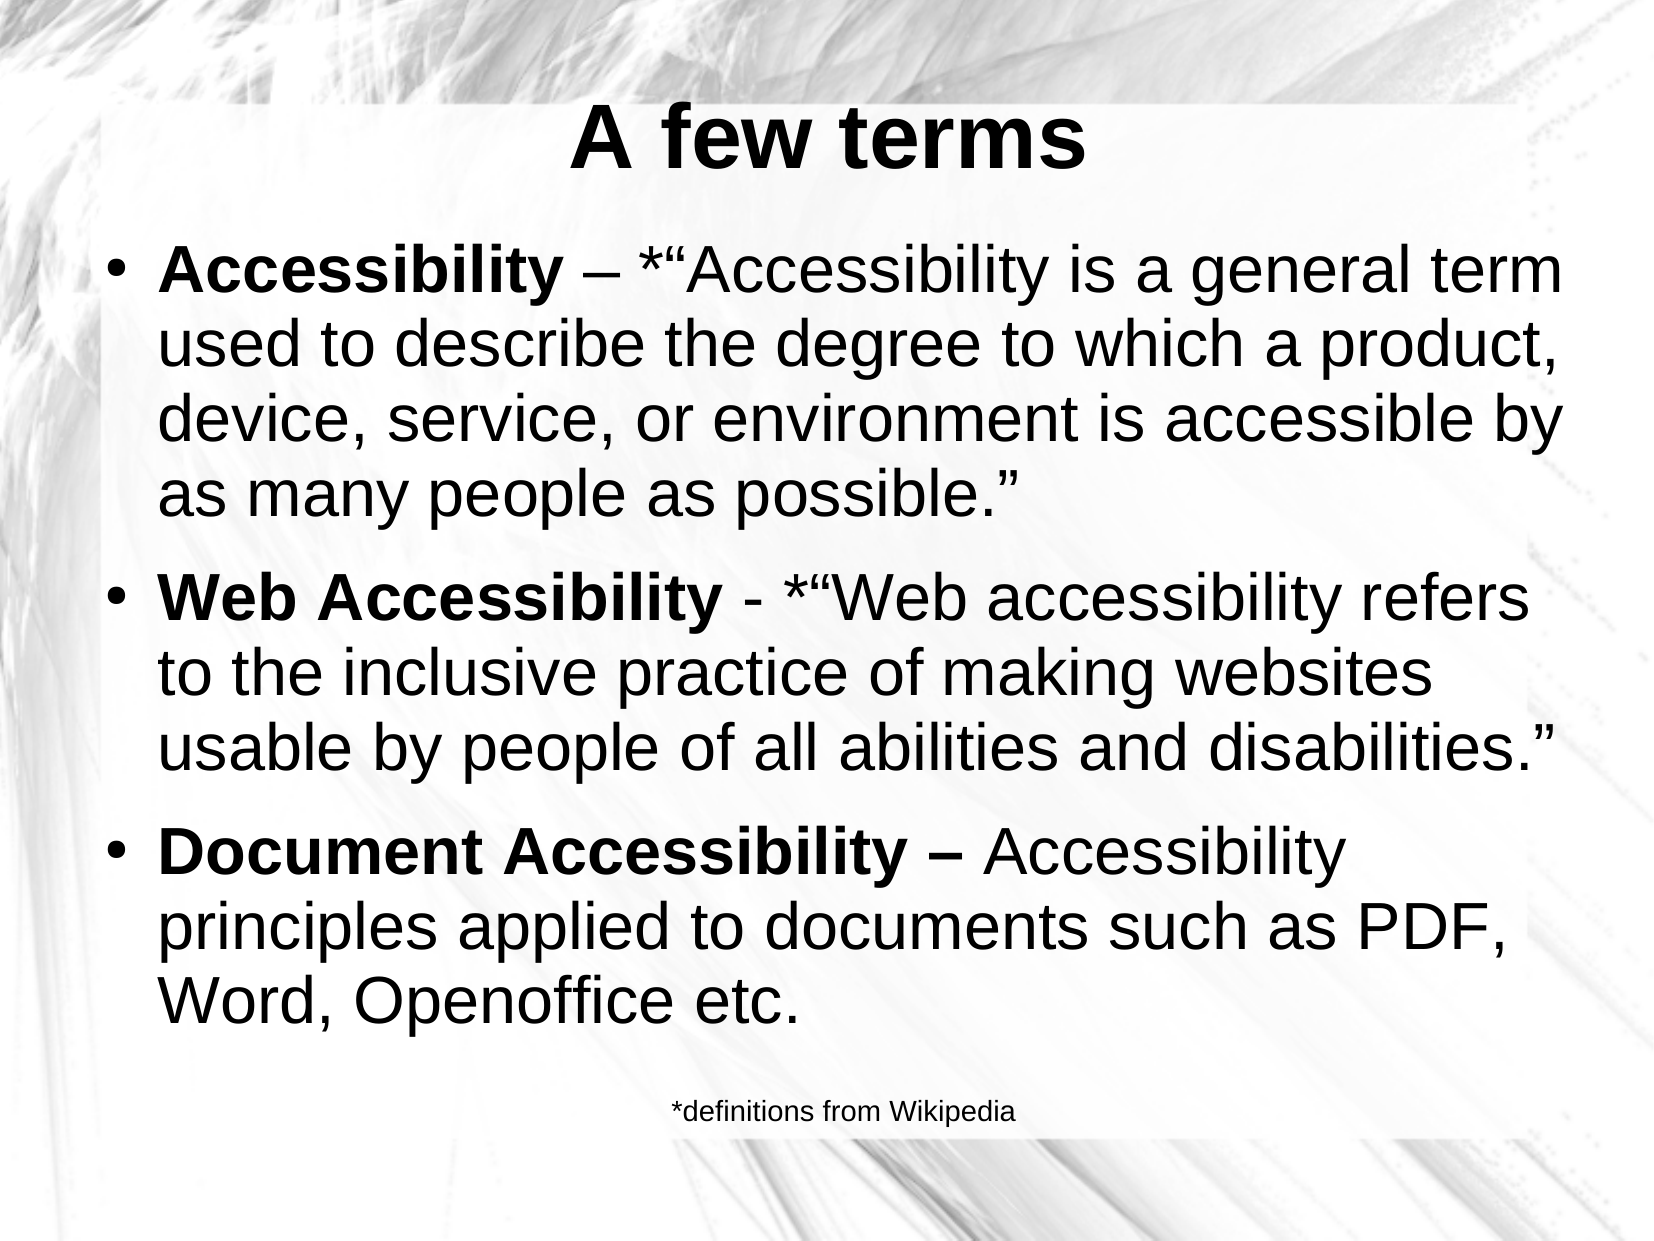

# A few terms
Accessibility – *“Accessibility is a general term used to describe the degree to which a product, device, service, or environment is accessible by as many people as possible.”
Web Accessibility - *“Web accessibility refers to the inclusive practice of making websites usable by people of all abilities and disabilities.”
Document Accessibility – Accessibility principles applied to documents such as PDF, Word, Openoffice etc.
*definitions from Wikipedia